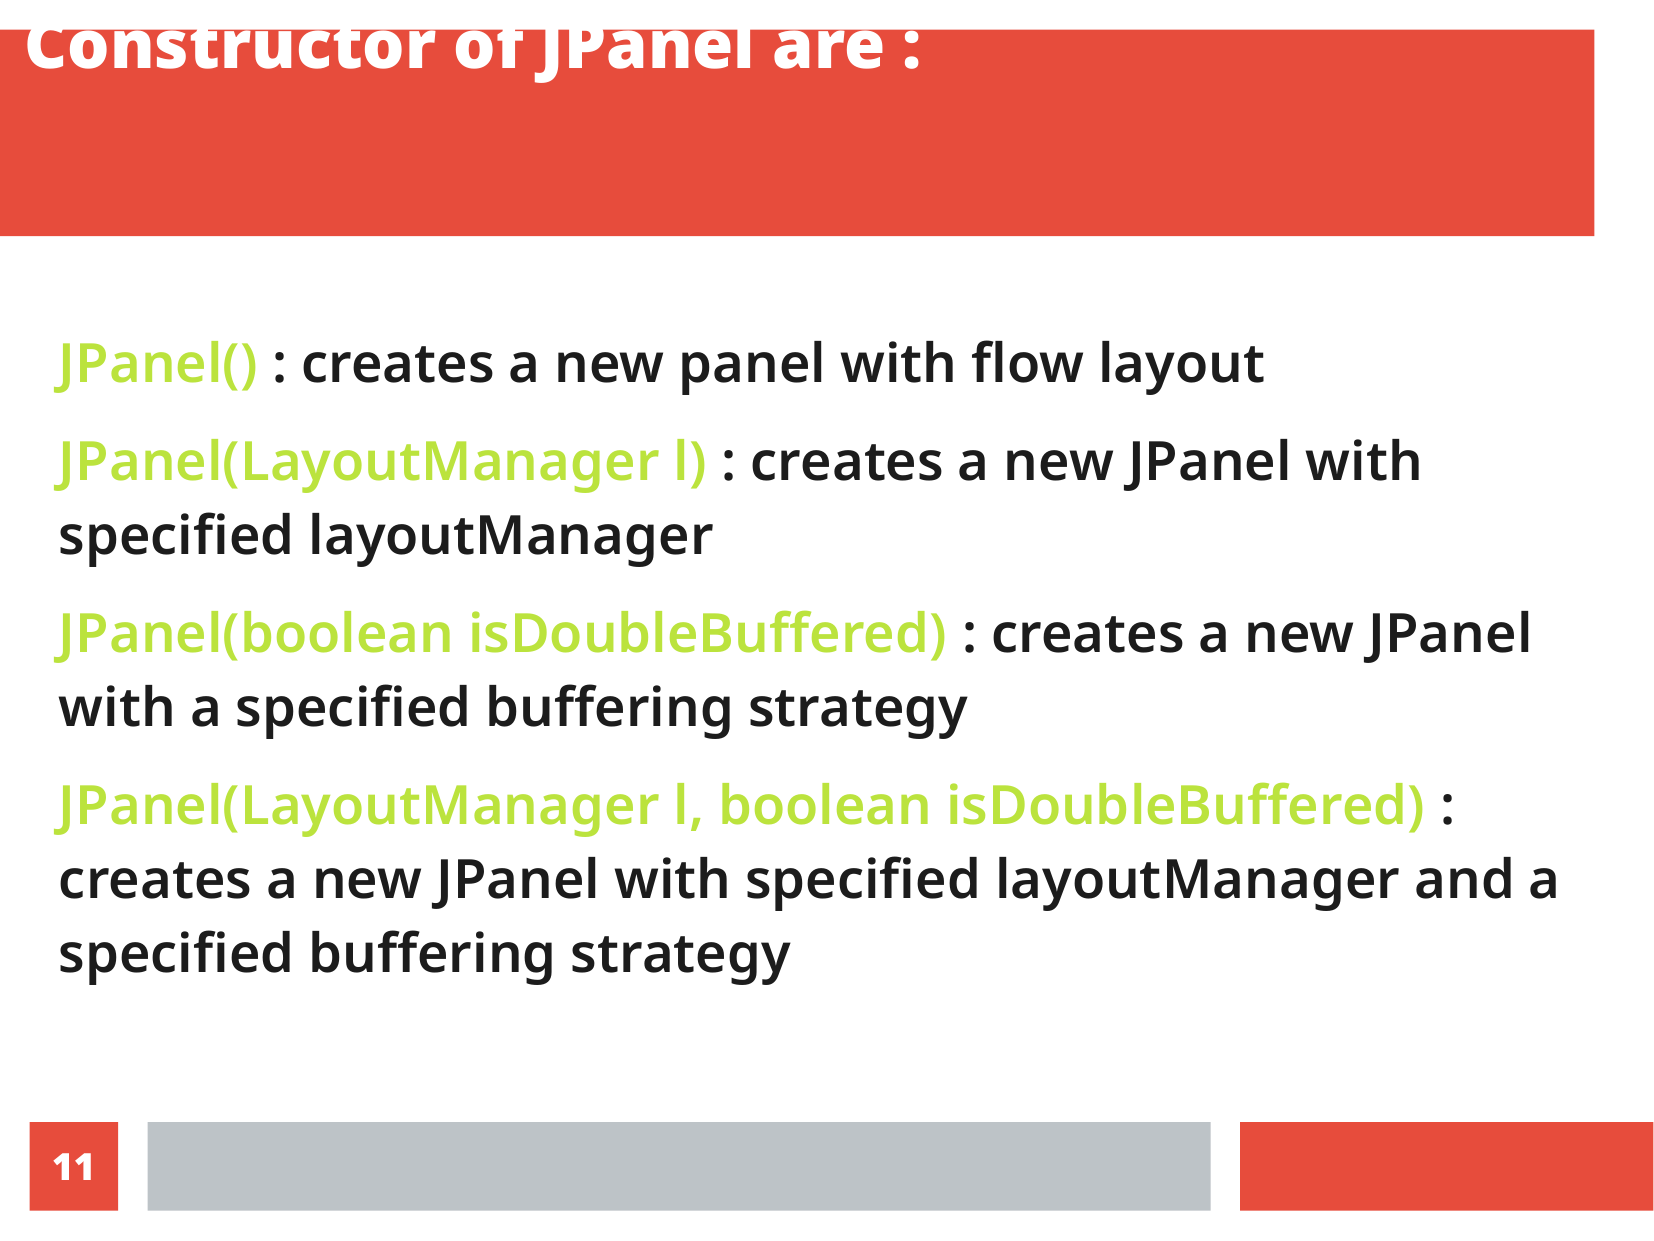

# Constructor of JPanel are :
JPanel() : creates a new panel with flow layout
JPanel(LayoutManager l) : creates a new JPanel with specified layoutManager
JPanel(boolean isDoubleBuffered) : creates a new JPanel with a specified buffering strategy
JPanel(LayoutManager l, boolean isDoubleBuffered) : creates a new JPanel with specified layoutManager and a specified buffering strategy
11